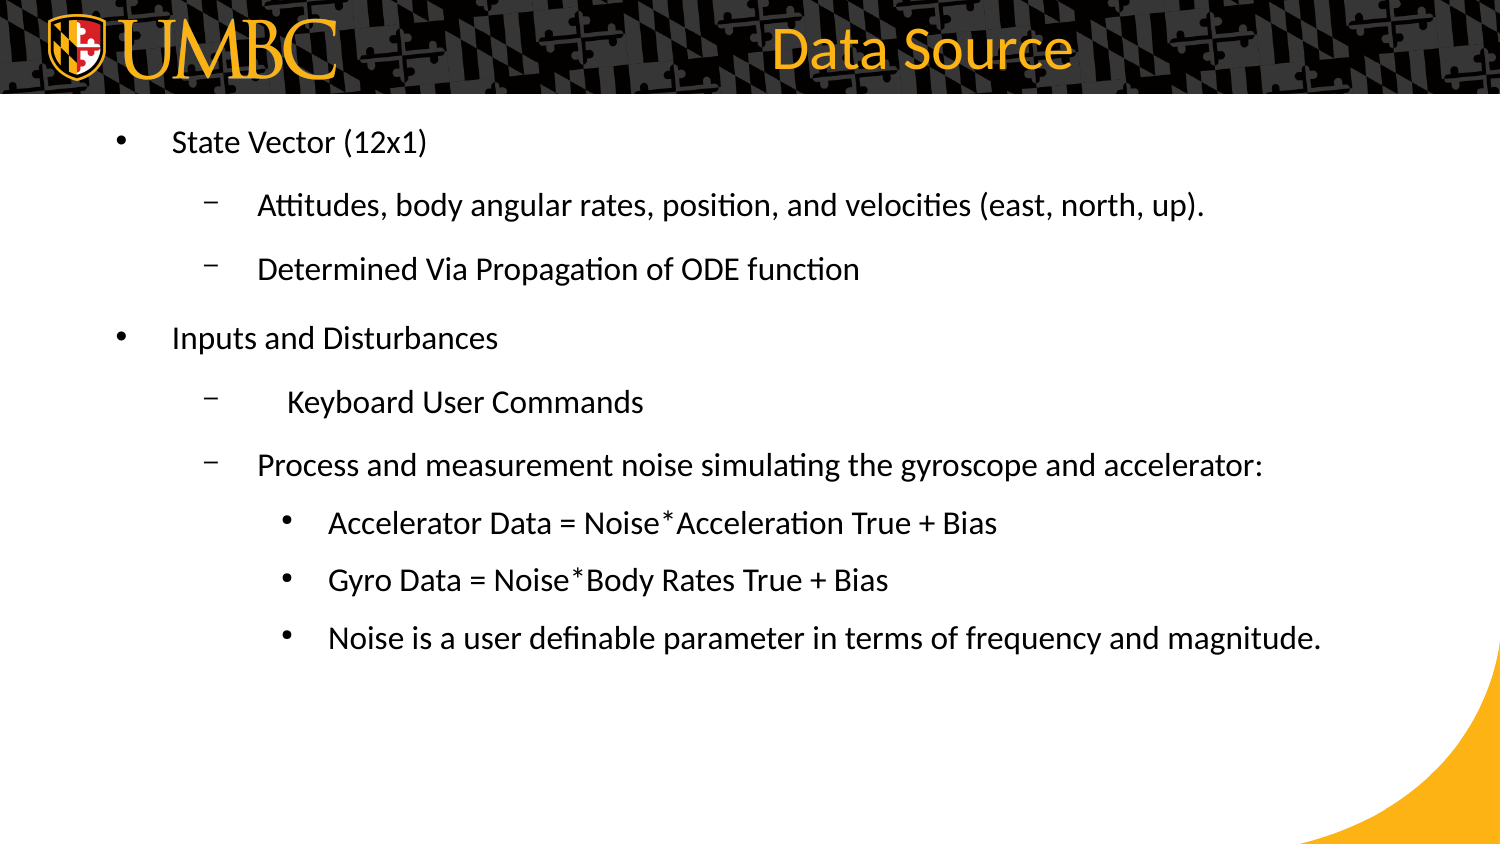

# Data Source
State Vector (12x1)
Attitudes, body angular rates, position, and velocities (east, north, up).
Determined Via Propagation of ODE function
Inputs and Disturbances
 Keyboard User Commands
Process and measurement noise simulating the gyroscope and accelerator:
Accelerator Data = Noise*Acceleration True + Bias
Gyro Data = Noise*Body Rates True + Bias
Noise is a user definable parameter in terms of frequency and magnitude.